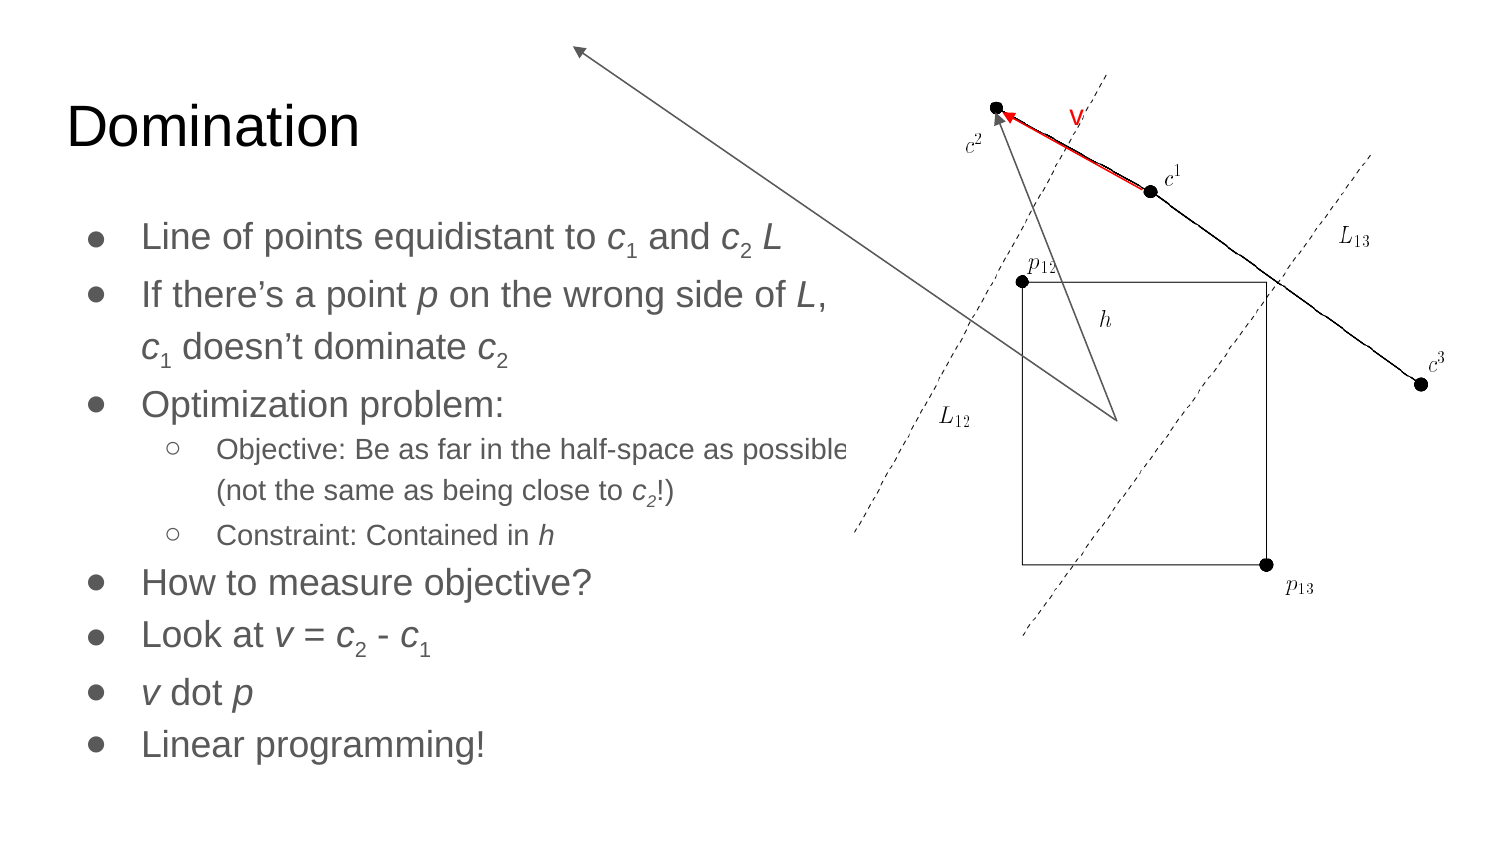

# Domination
v
Line of points equidistant to c1 and c2 L
If there’s a point p on the wrong side of L, c1 doesn’t dominate c2
Optimization problem:
Objective: Be as far in the half-space as possible (not the same as being close to c2!)
Constraint: Contained in h
How to measure objective?
Look at v = c2 - c1
v dot p
Linear programming!